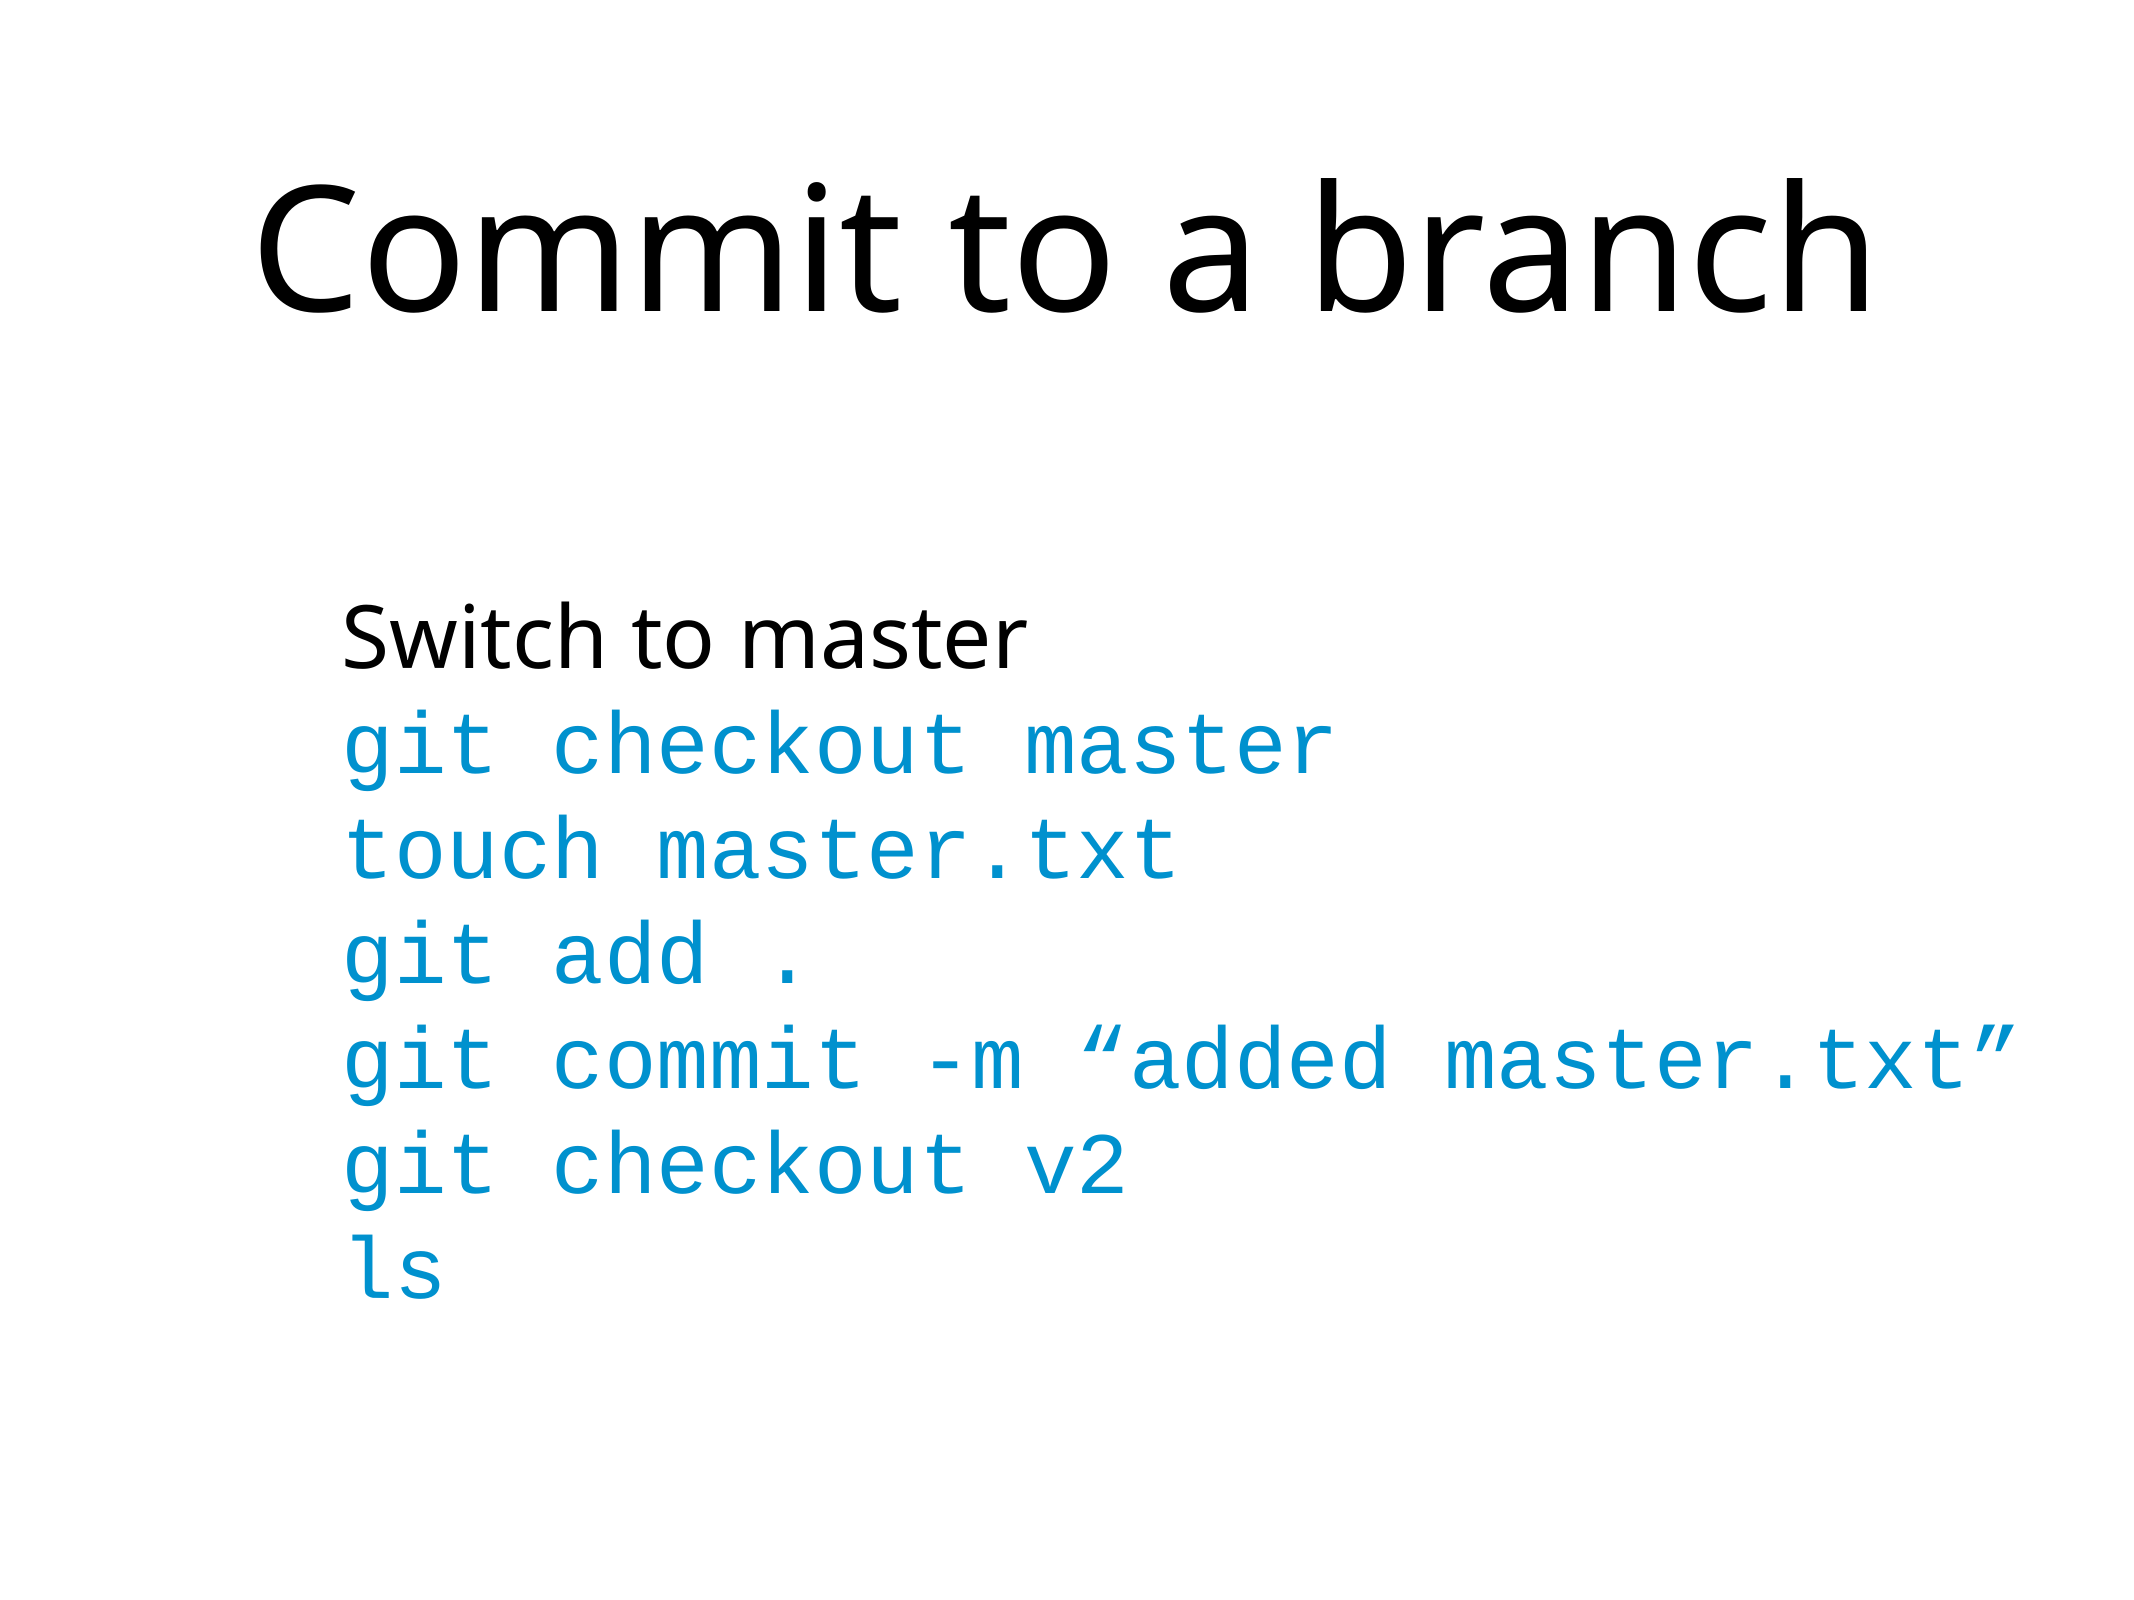

# Commit to a branch
Switch to master
git checkout master
touch master.txt
git add .
git commit -m “added master.txt”
git checkout v2
ls